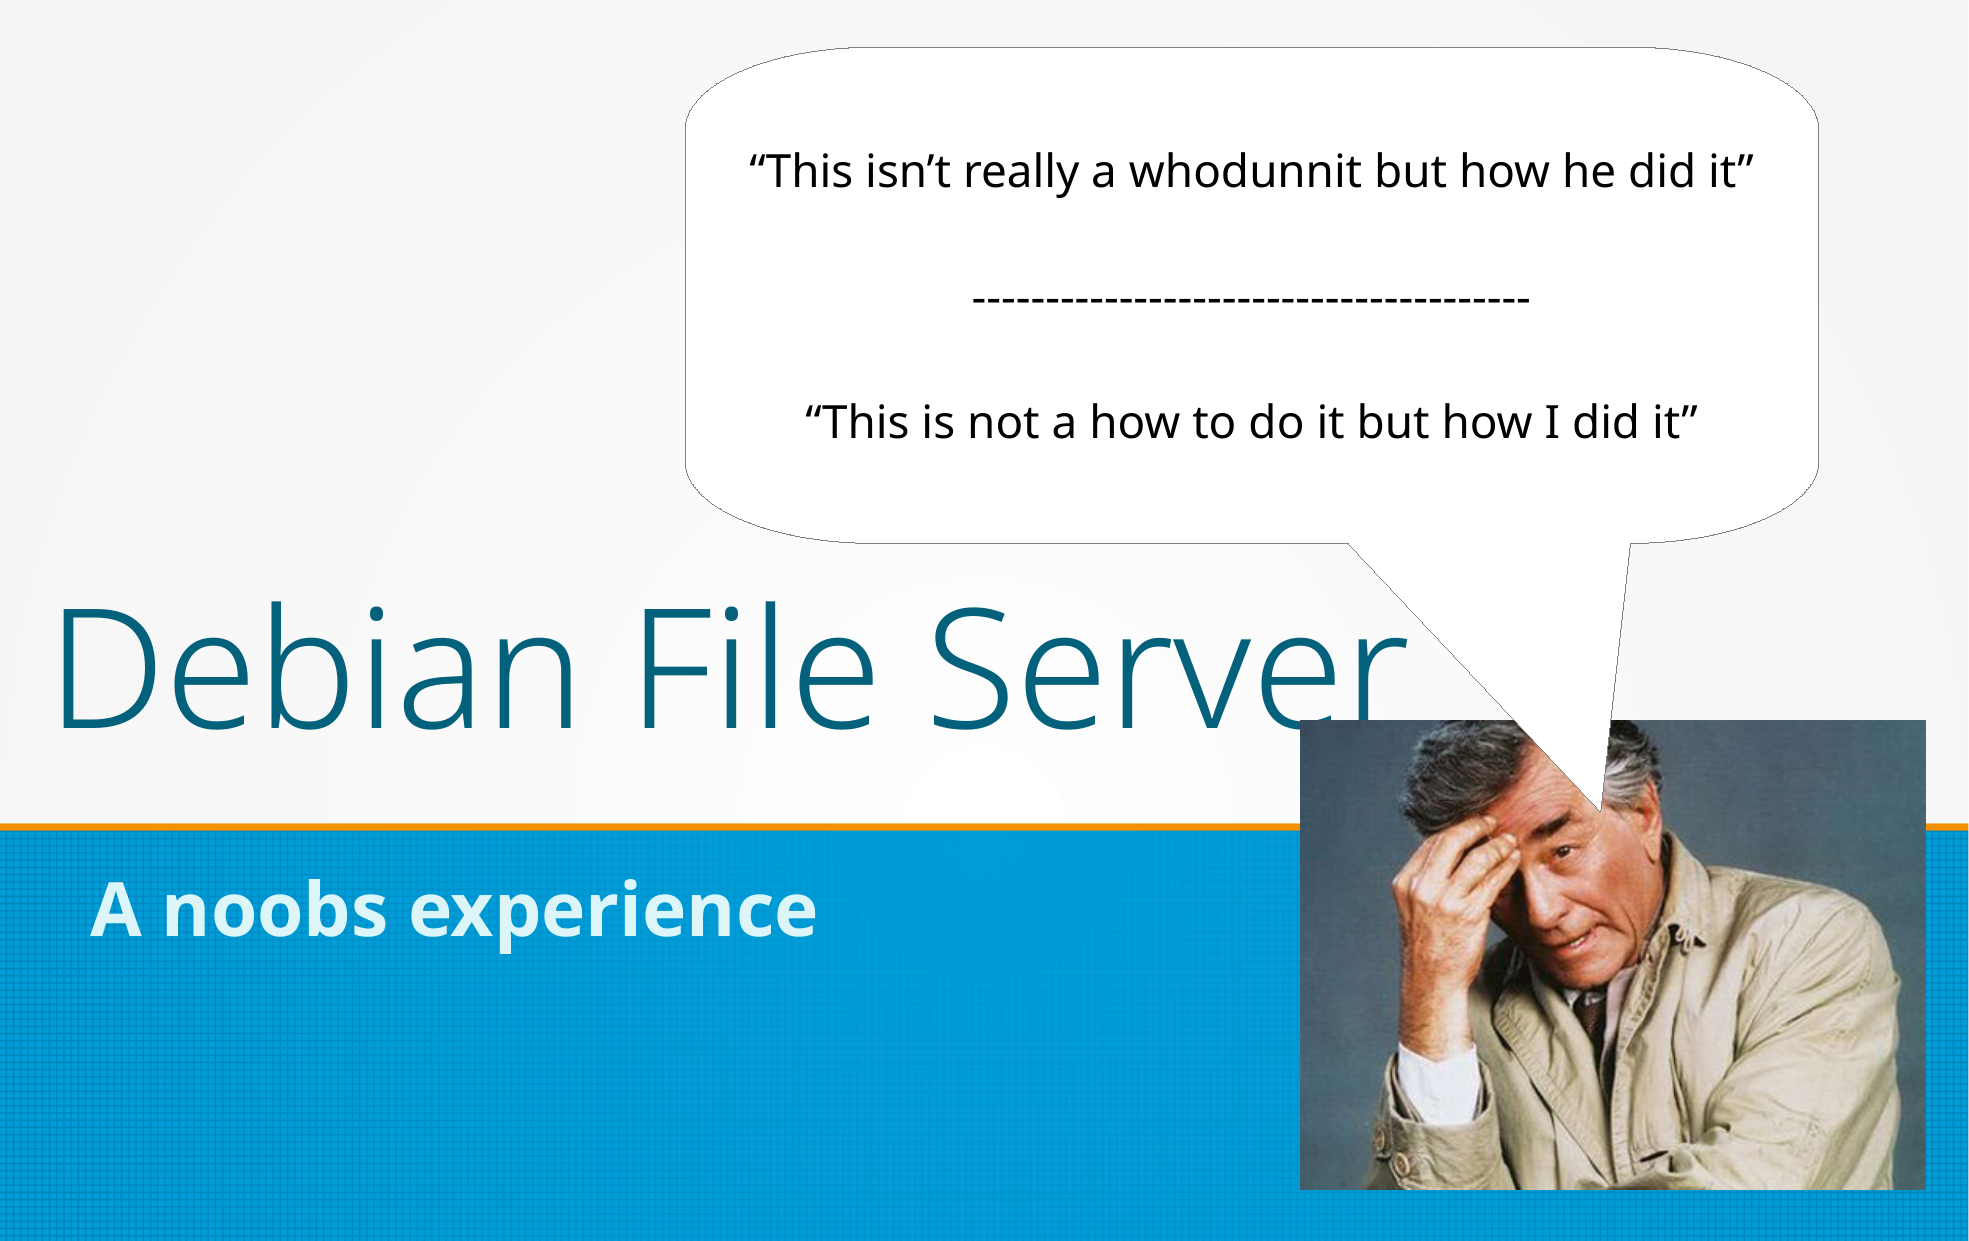

# Debian File Server
“This isn’t really a whodunnit but how he did it”
--------------------------------------
“This is not a how to do it but how I did it”
A noobs experience